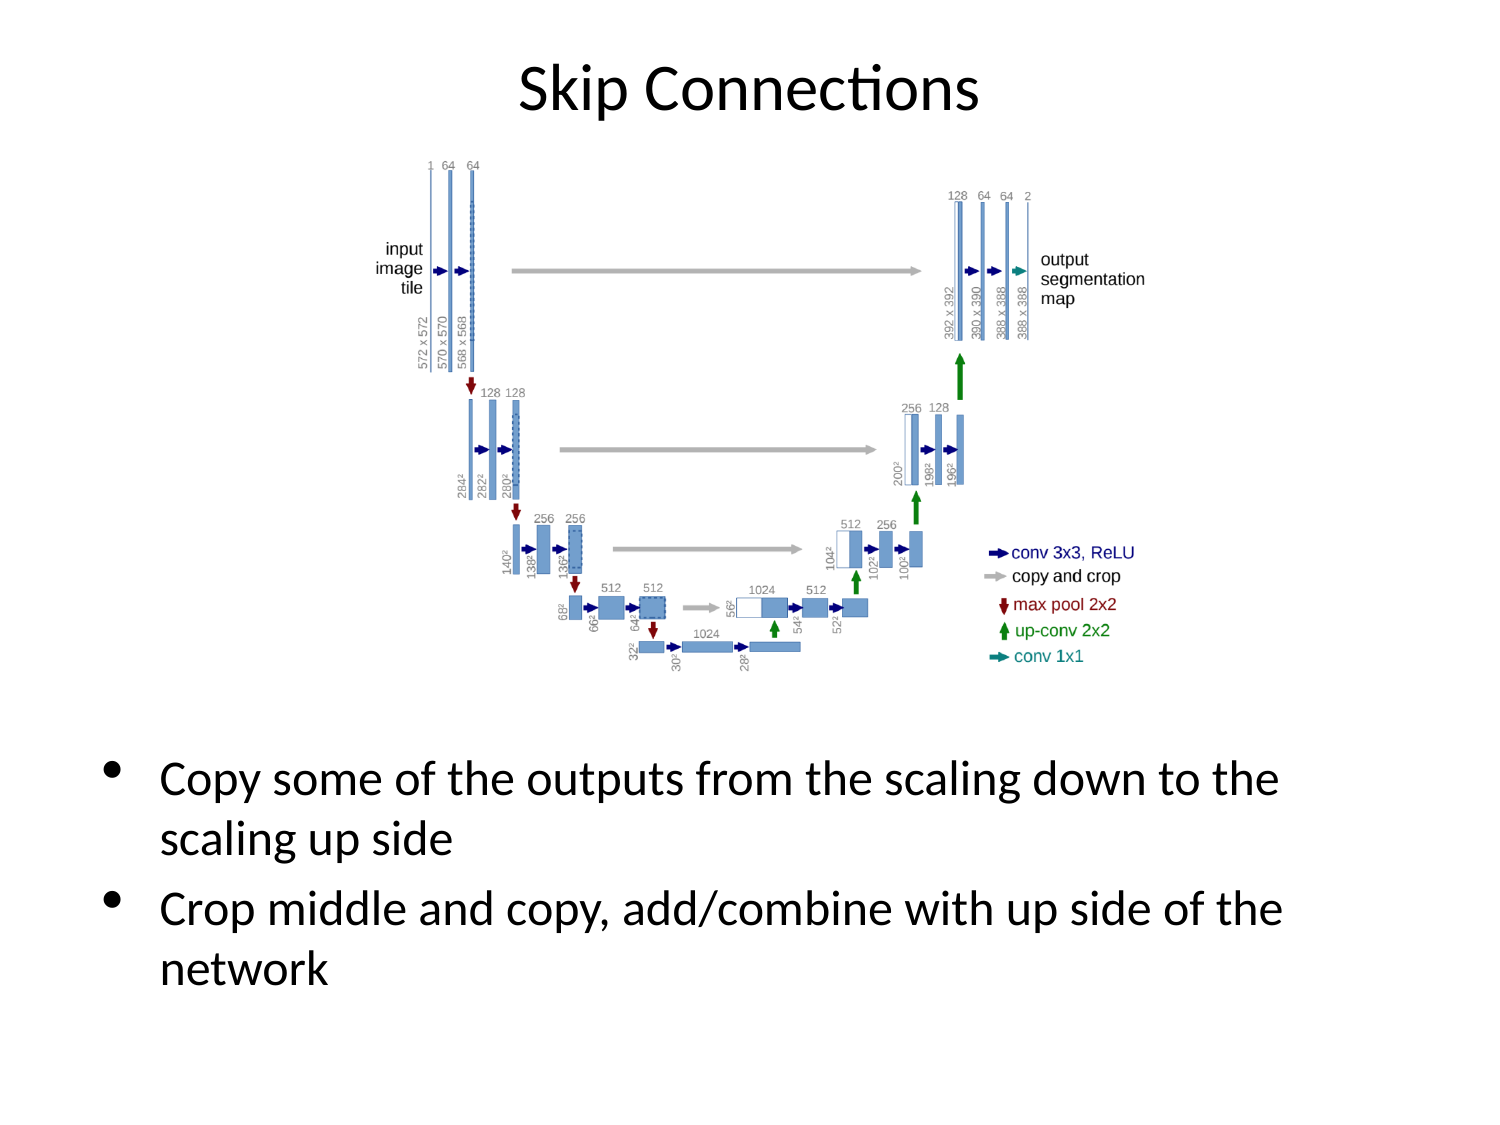

Skip Connections
Copy some of the outputs from the scaling down to the scaling up side
Crop middle and copy, add/combine with up side of the network